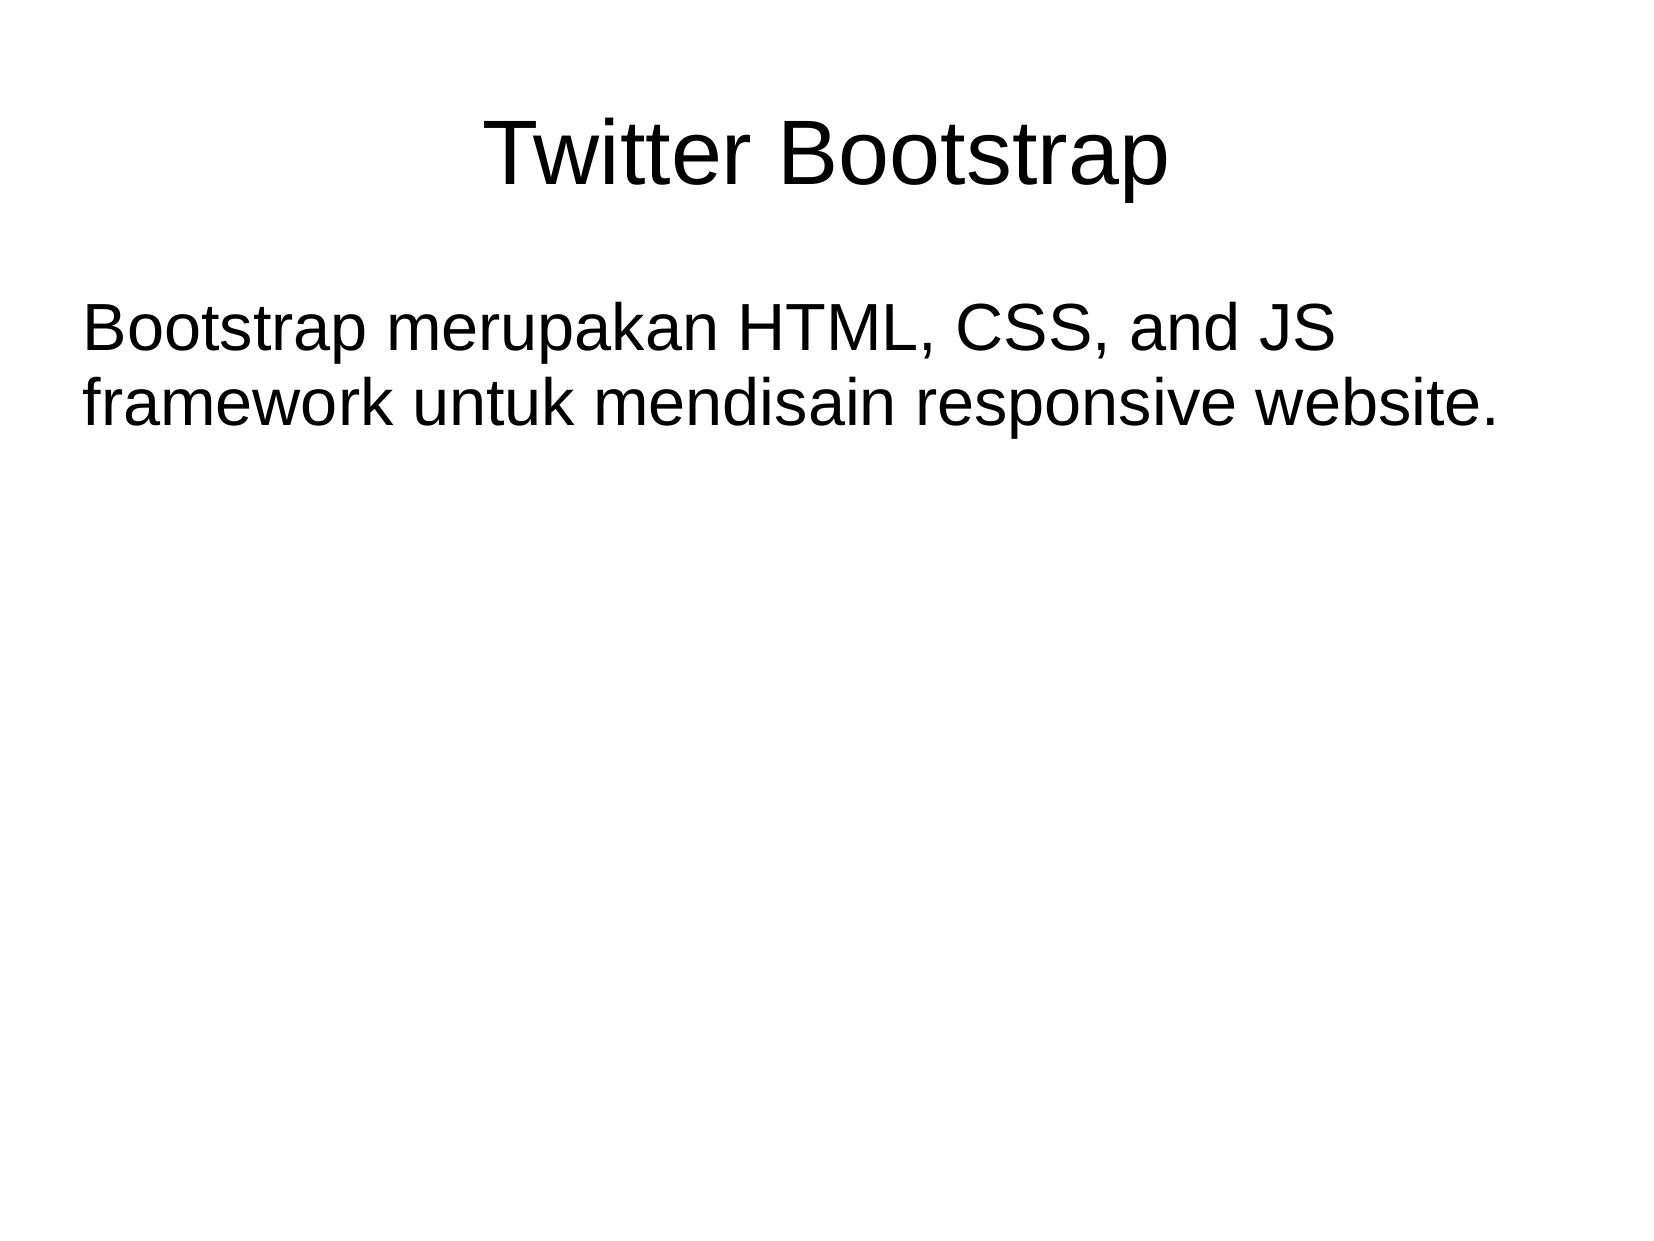

# Twitter Bootstrap
Bootstrap merupakan HTML, CSS, and JS framework untuk mendisain responsive website.